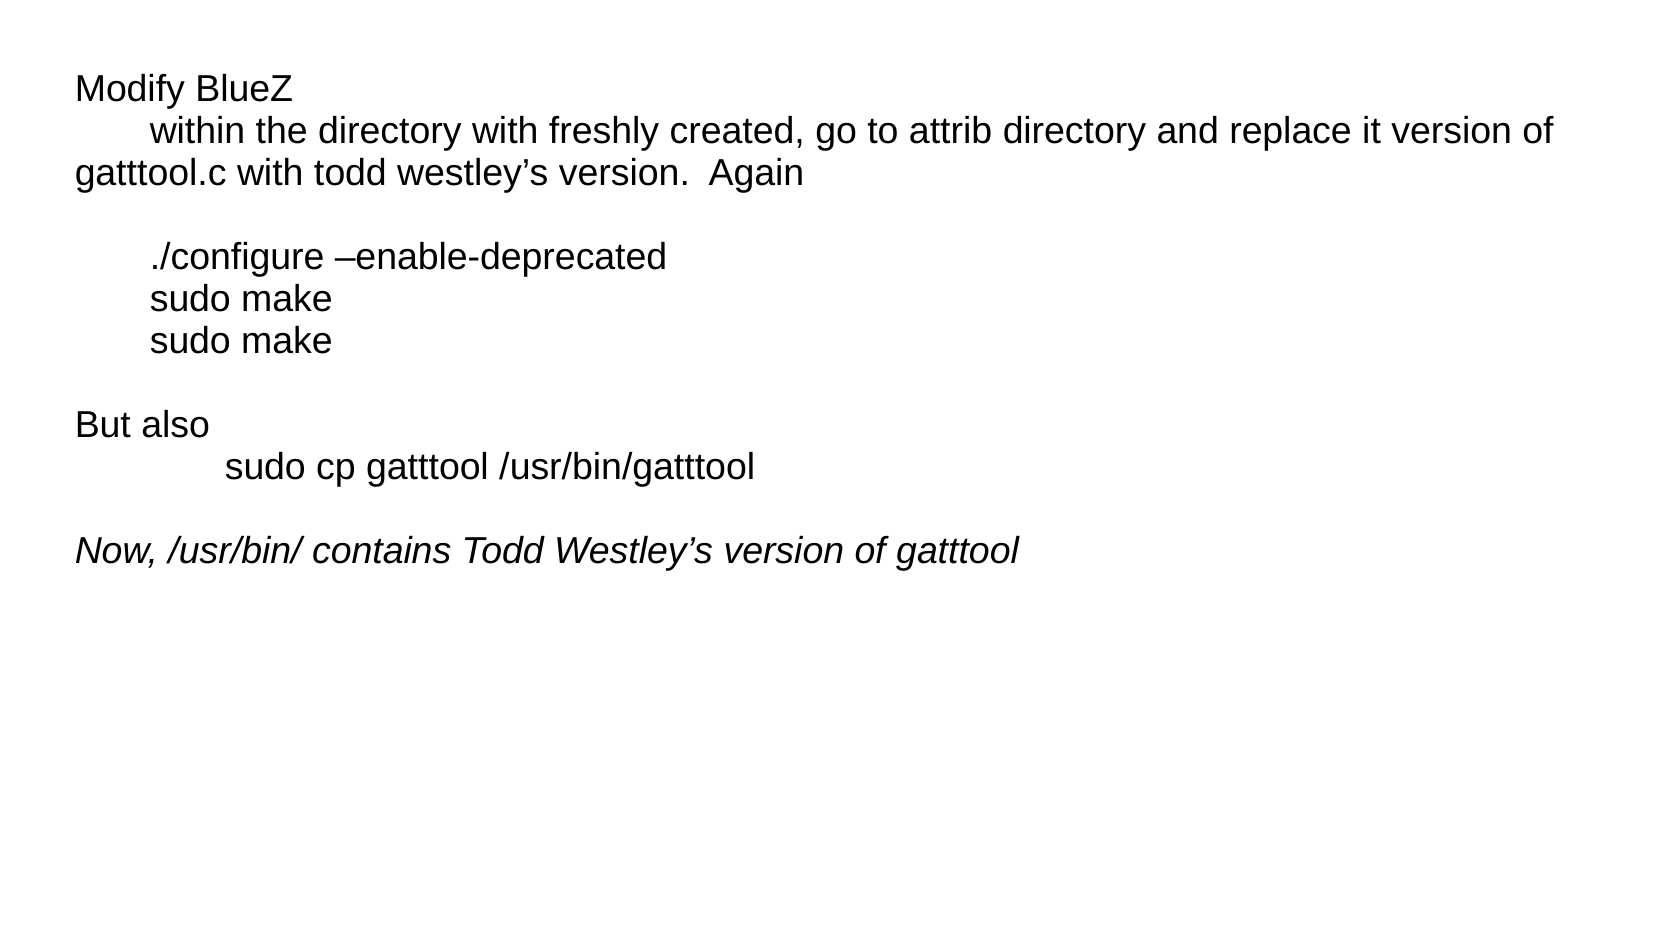

Modify BlueZ
	within the directory with freshly created, go to attrib directory and replace it version of gatttool.c with todd westley’s version. Again
	./configure –enable-deprecated
	sudo make
	sudo make
But also
		sudo cp gatttool /usr/bin/gatttool
Now, /usr/bin/ contains Todd Westley’s version of gatttool